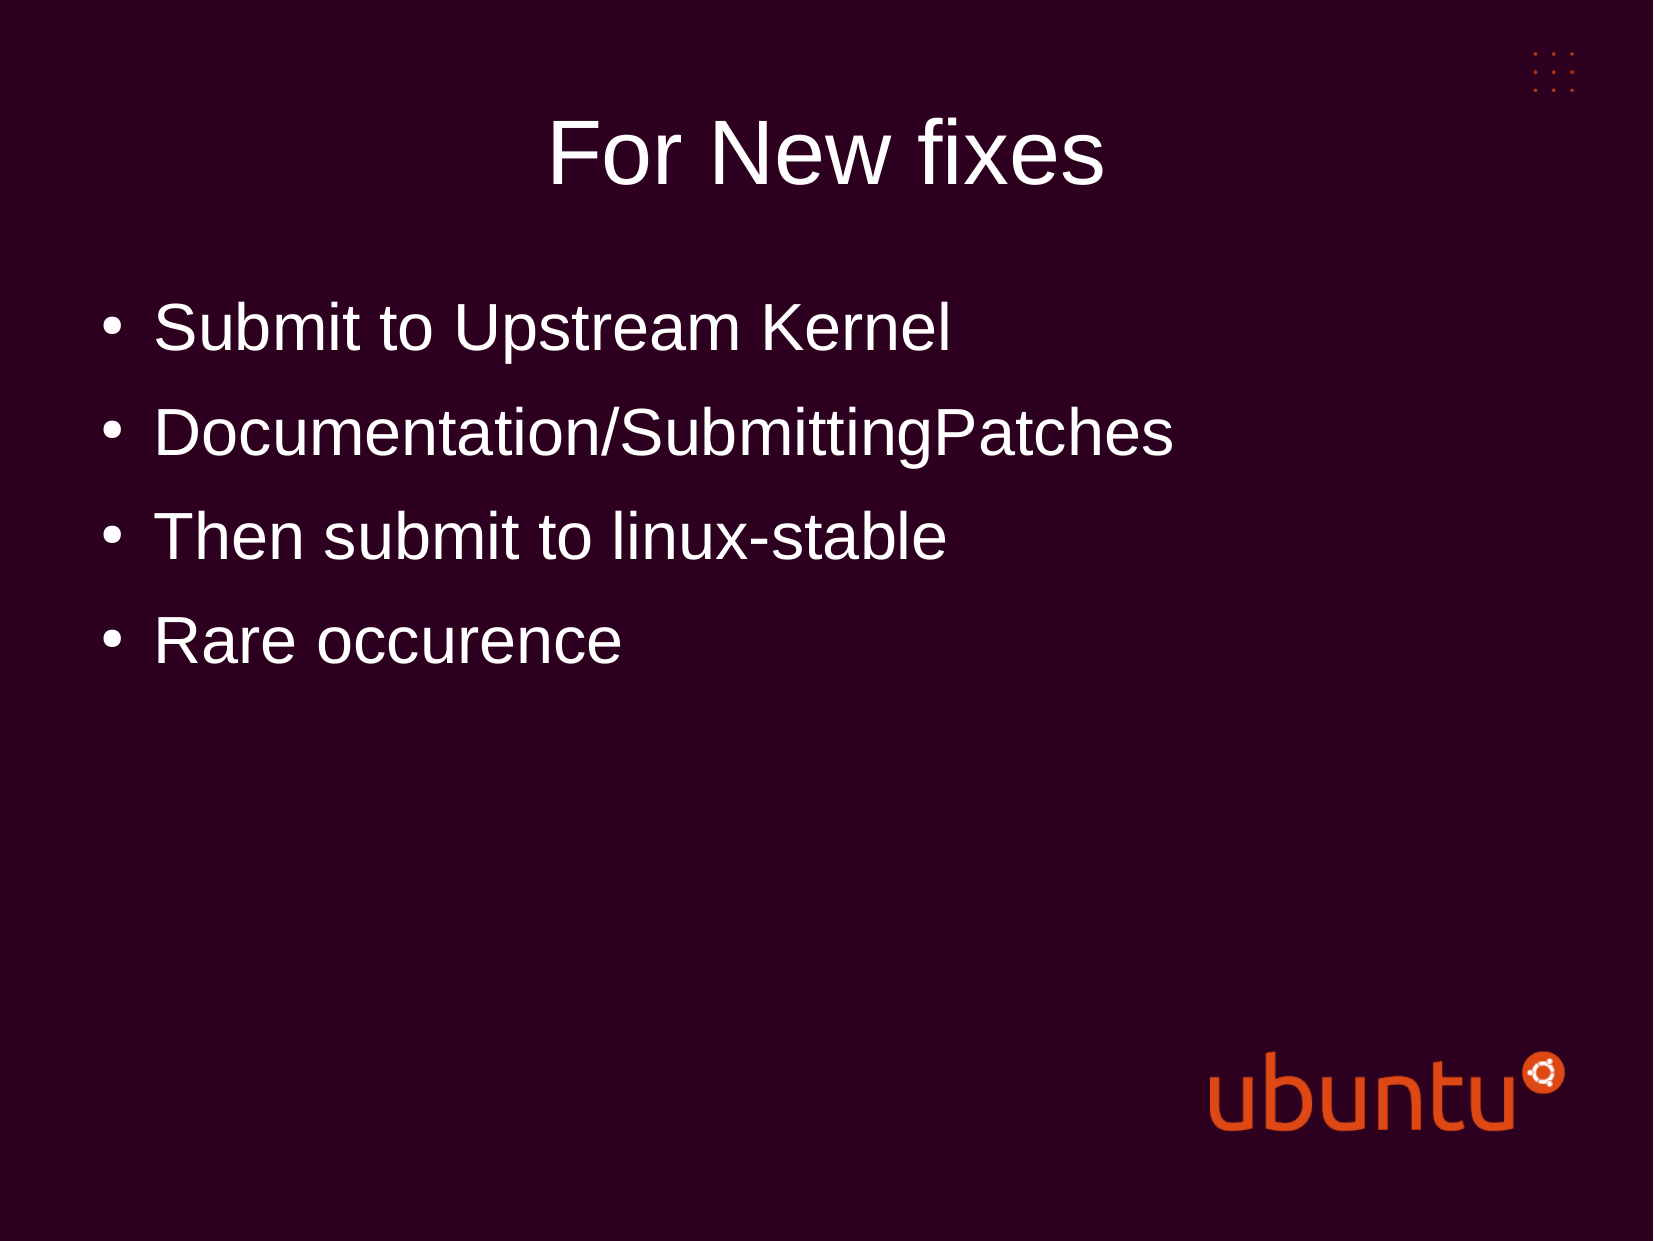

# For New fixes
Submit to Upstream Kernel
Documentation/SubmittingPatches
Then submit to linux-stable
Rare occurence